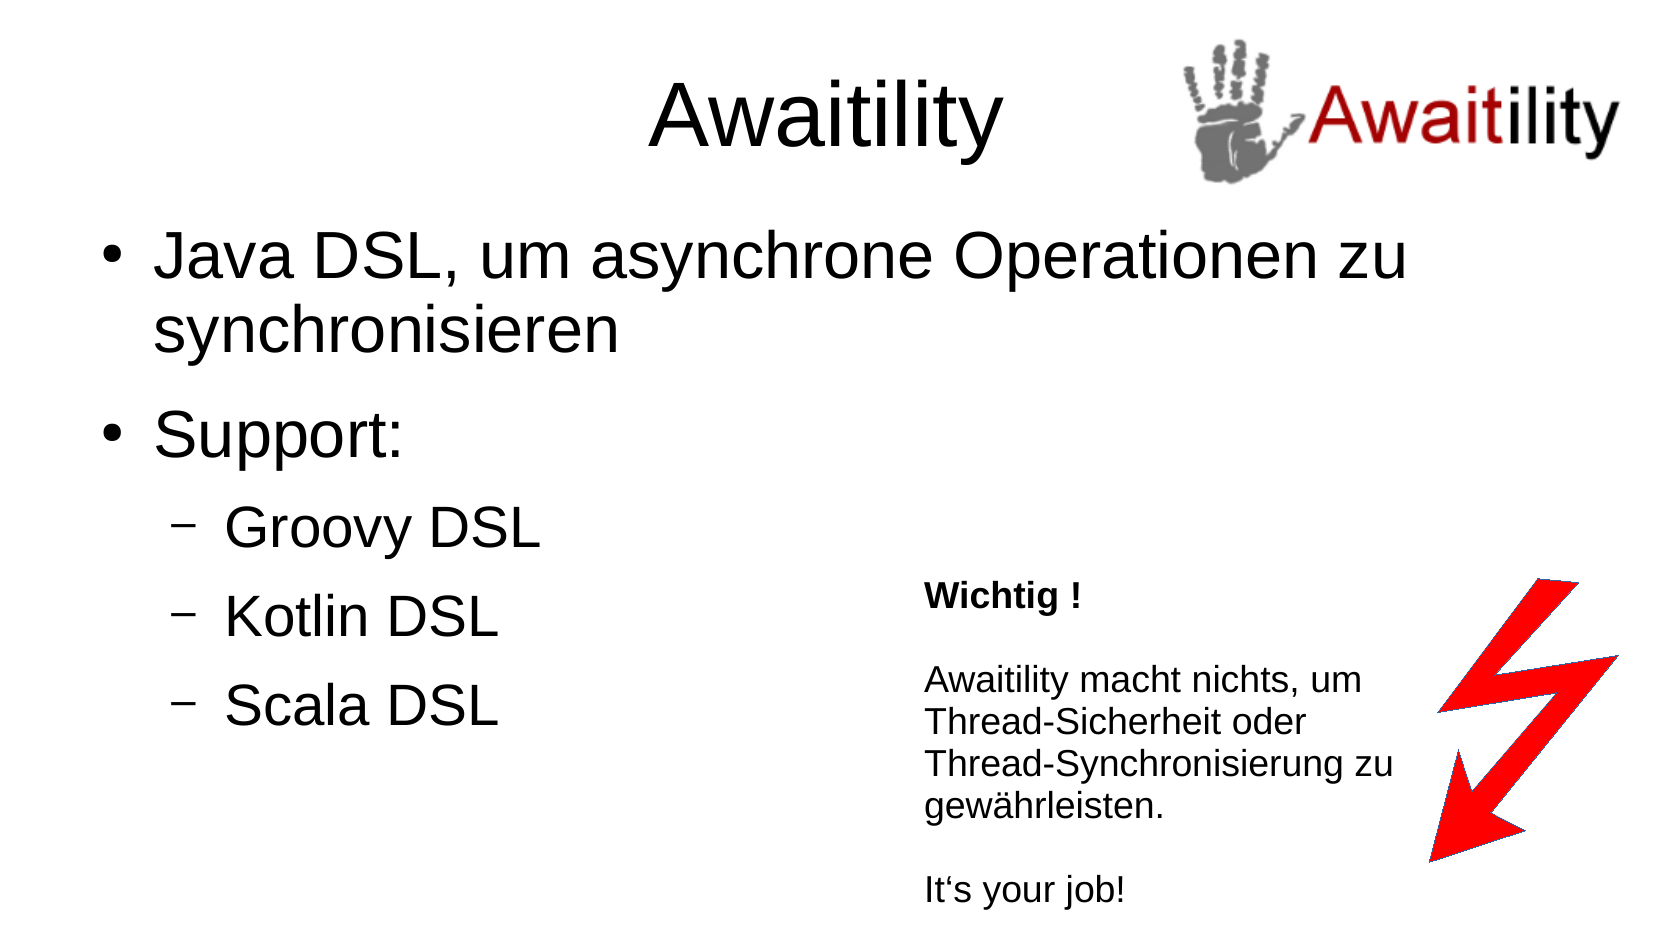

# Awaitility
Java DSL, um asynchrone Operationen zu synchronisieren
Support:
Groovy DSL
Kotlin DSL
Scala DSL
Wichtig !
Awaitility macht nichts, um Thread-Sicherheit oder Thread-Synchronisierung zu gewährleisten.
It‘s your job!